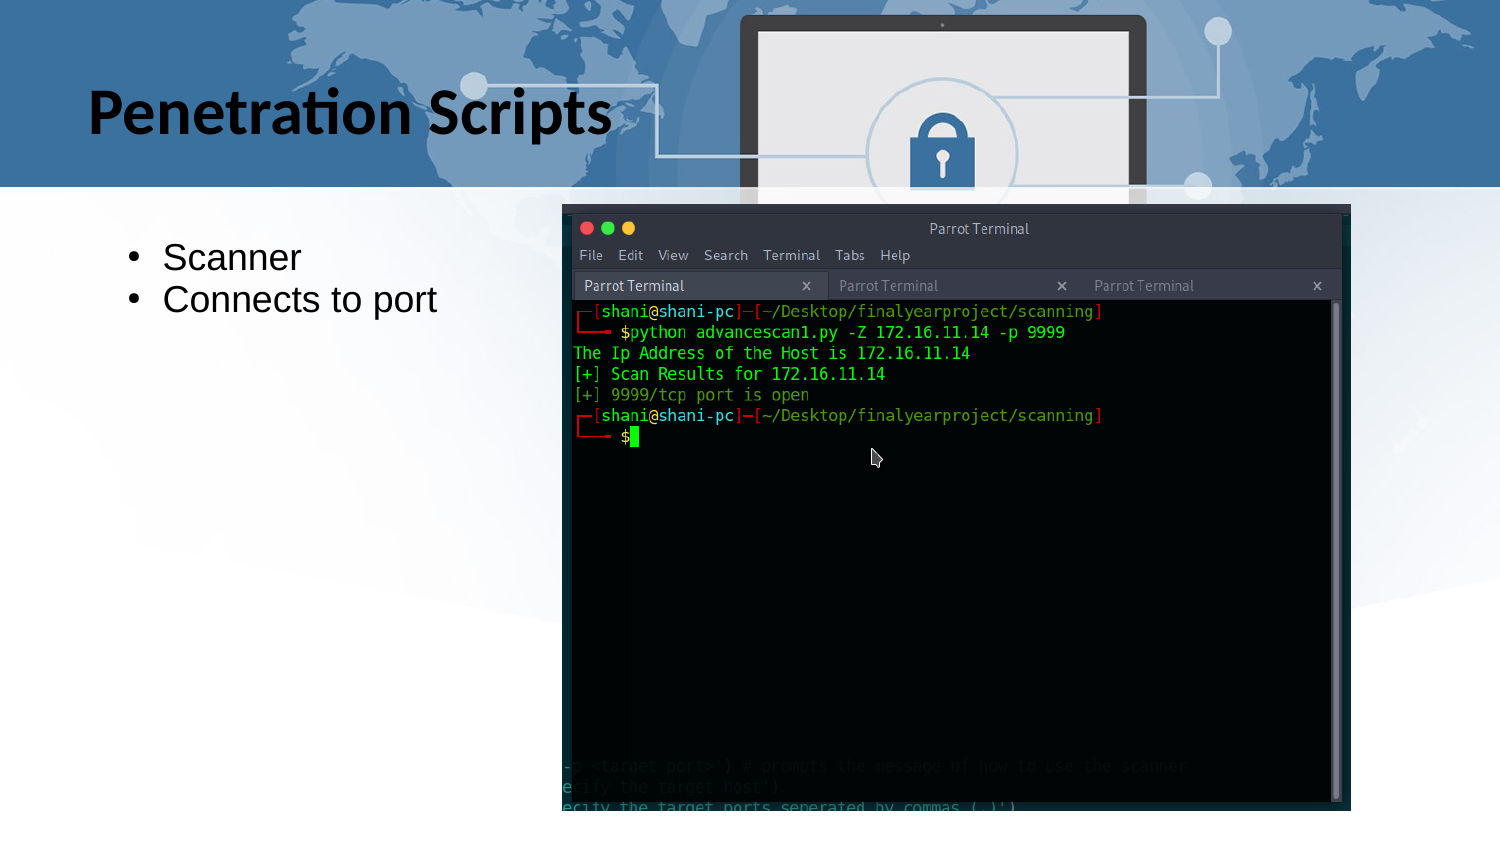

# Penetration Scripts
Scanner
Connects to port